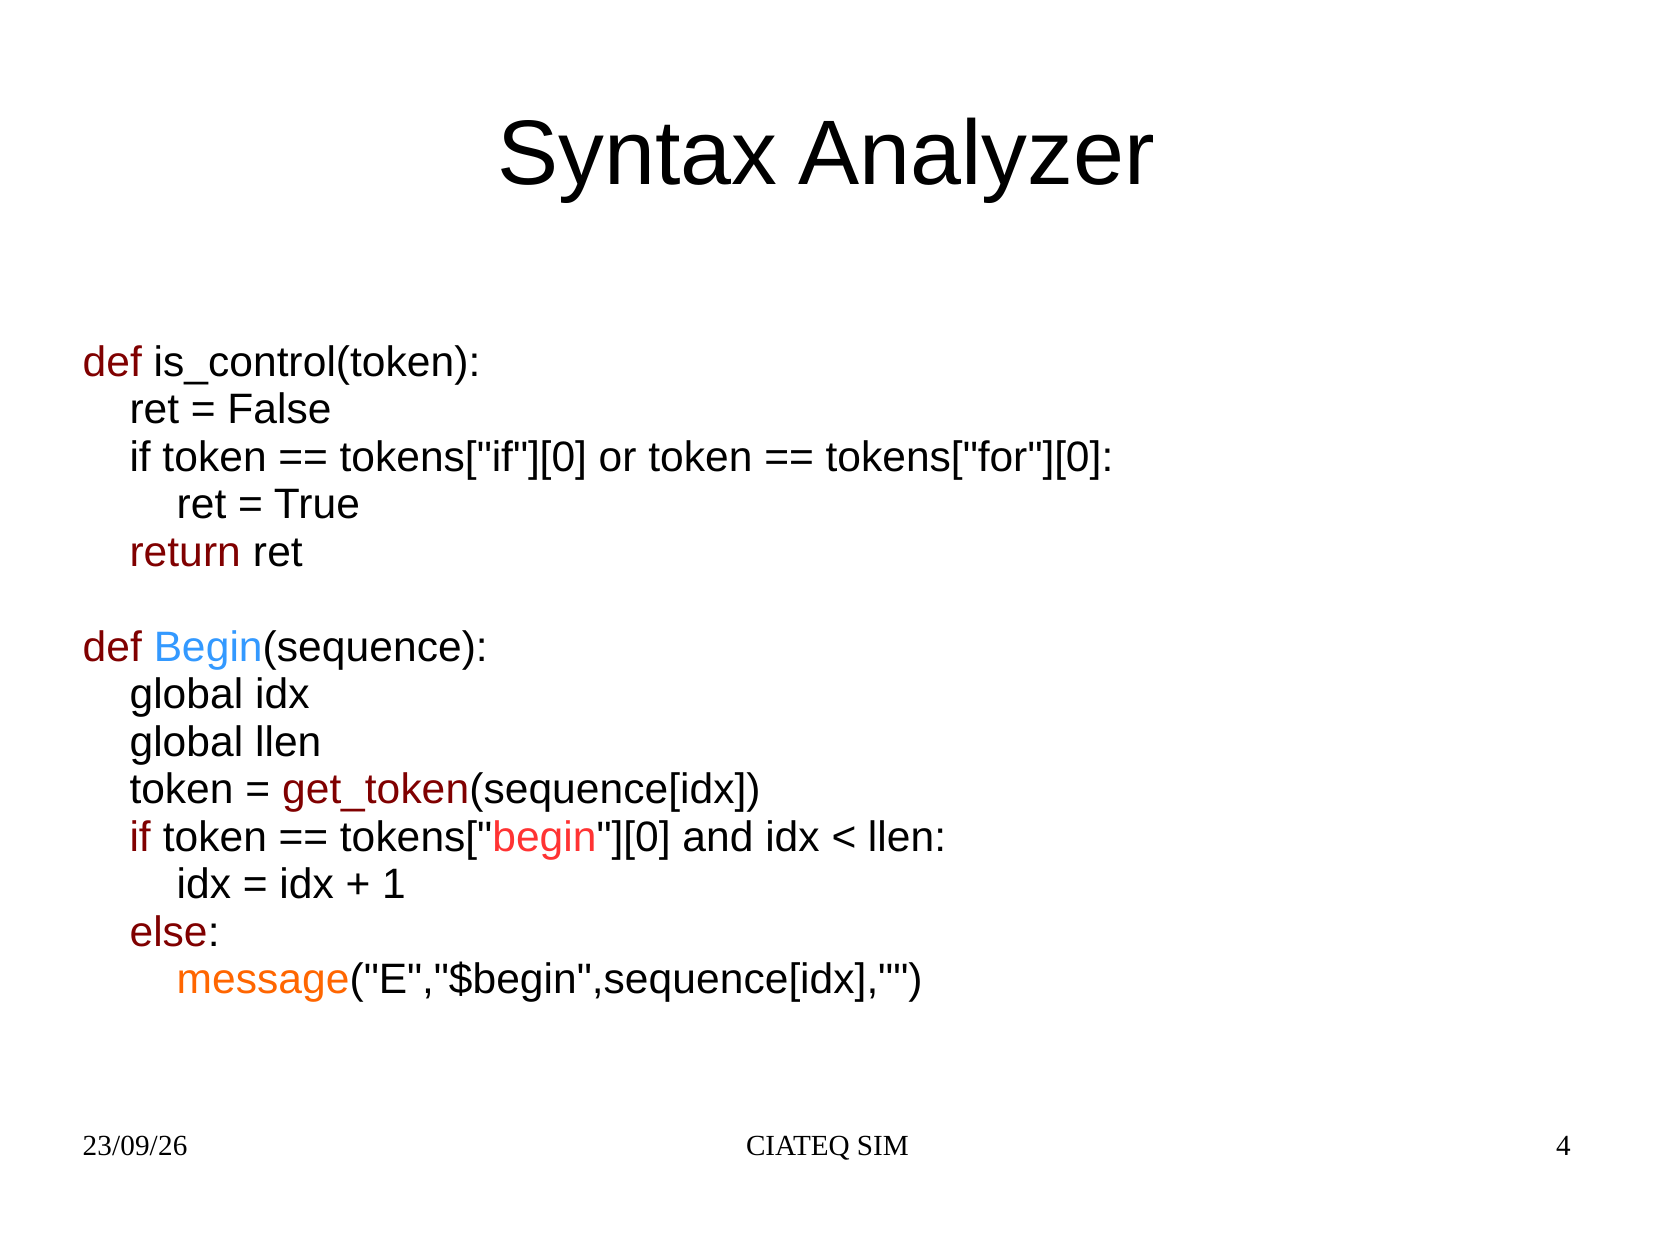

# Syntax Analyzer
def is_control(token):
 ret = False
 if token == tokens["if"][0] or token == tokens["for"][0]:
 ret = True
 return ret
def Begin(sequence):
 global idx
 global llen
 token = get_token(sequence[idx])
 if token == tokens["begin"][0] and idx < llen:
 idx = idx + 1
 else:
 message("E","$begin",sequence[idx],"")
CIATEQ SIM
4